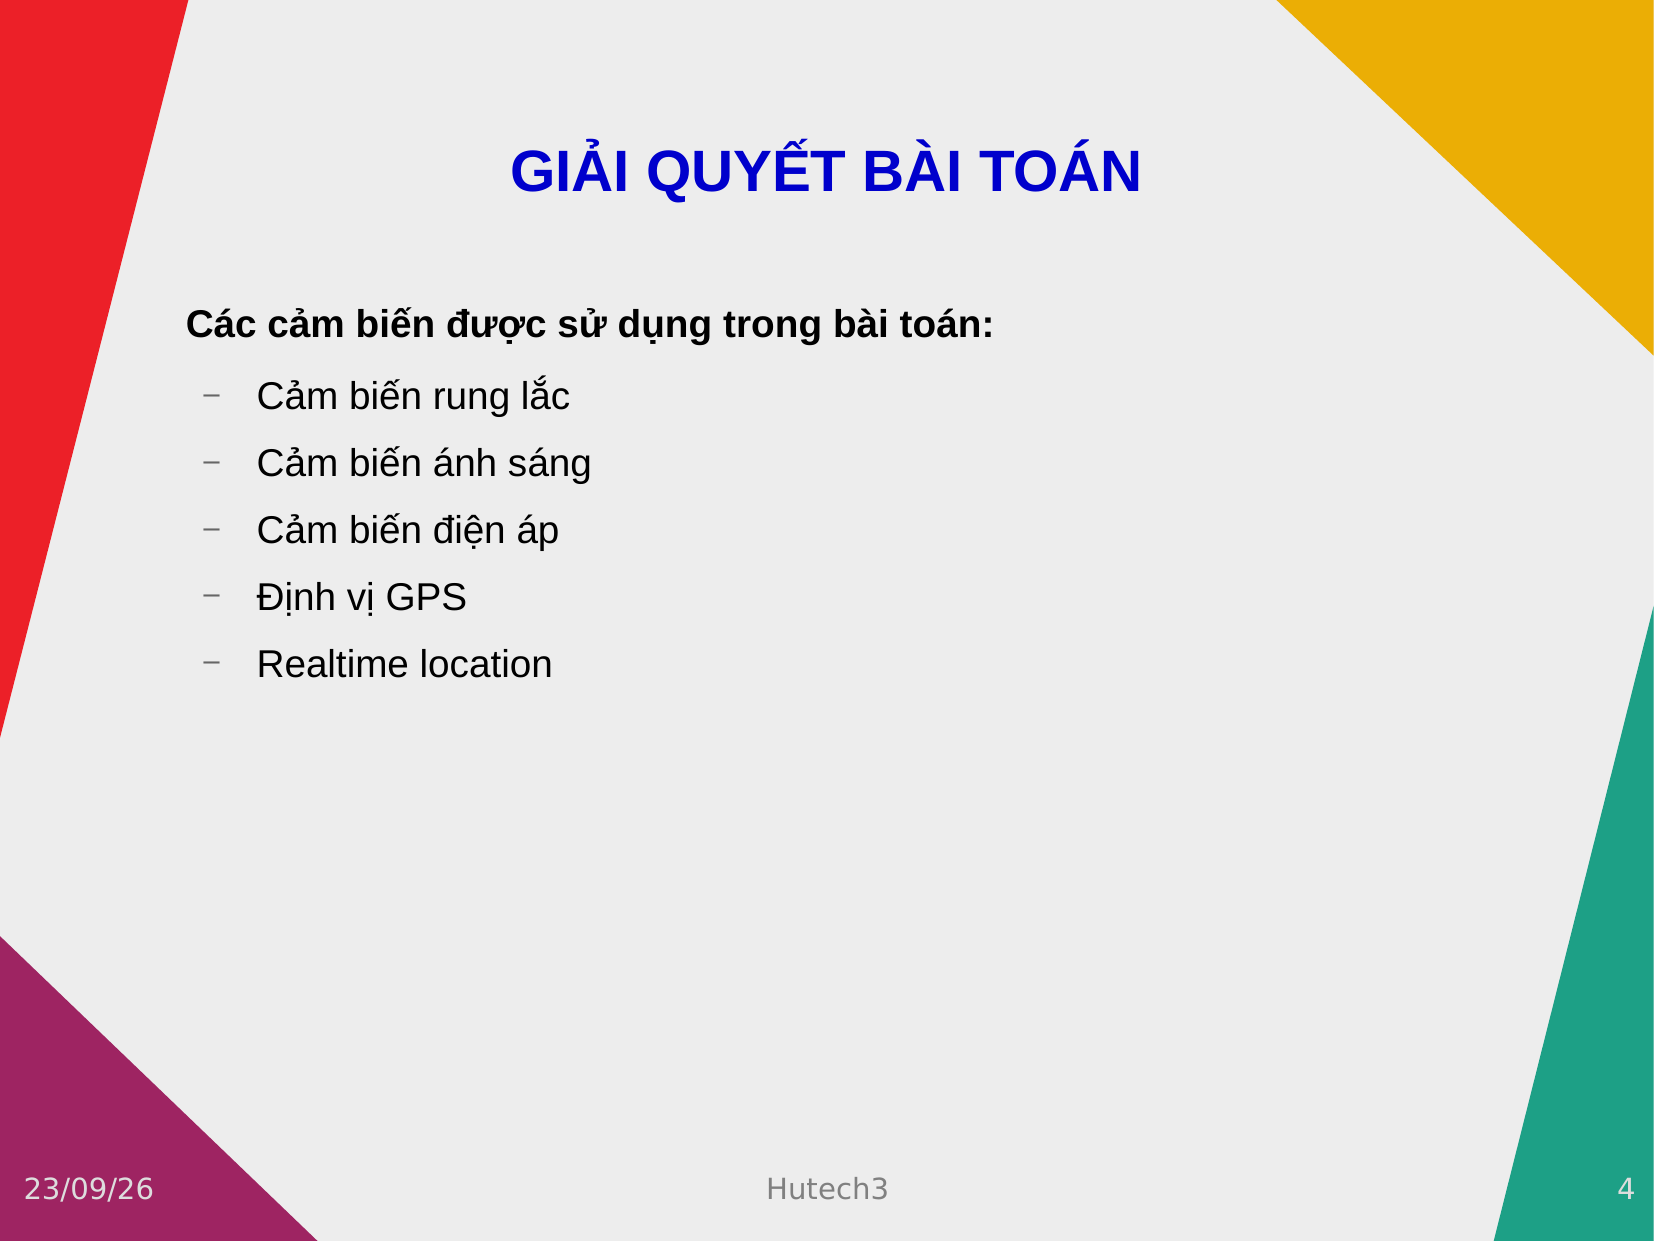

# GIẢI QUYẾT BÀI TOÁN
Các cảm biến được sử dụng trong bài toán:
Cảm biến rung lắc
Cảm biến ánh sáng
Cảm biến điện áp
Định vị GPS
Realtime location
Hutech3
4